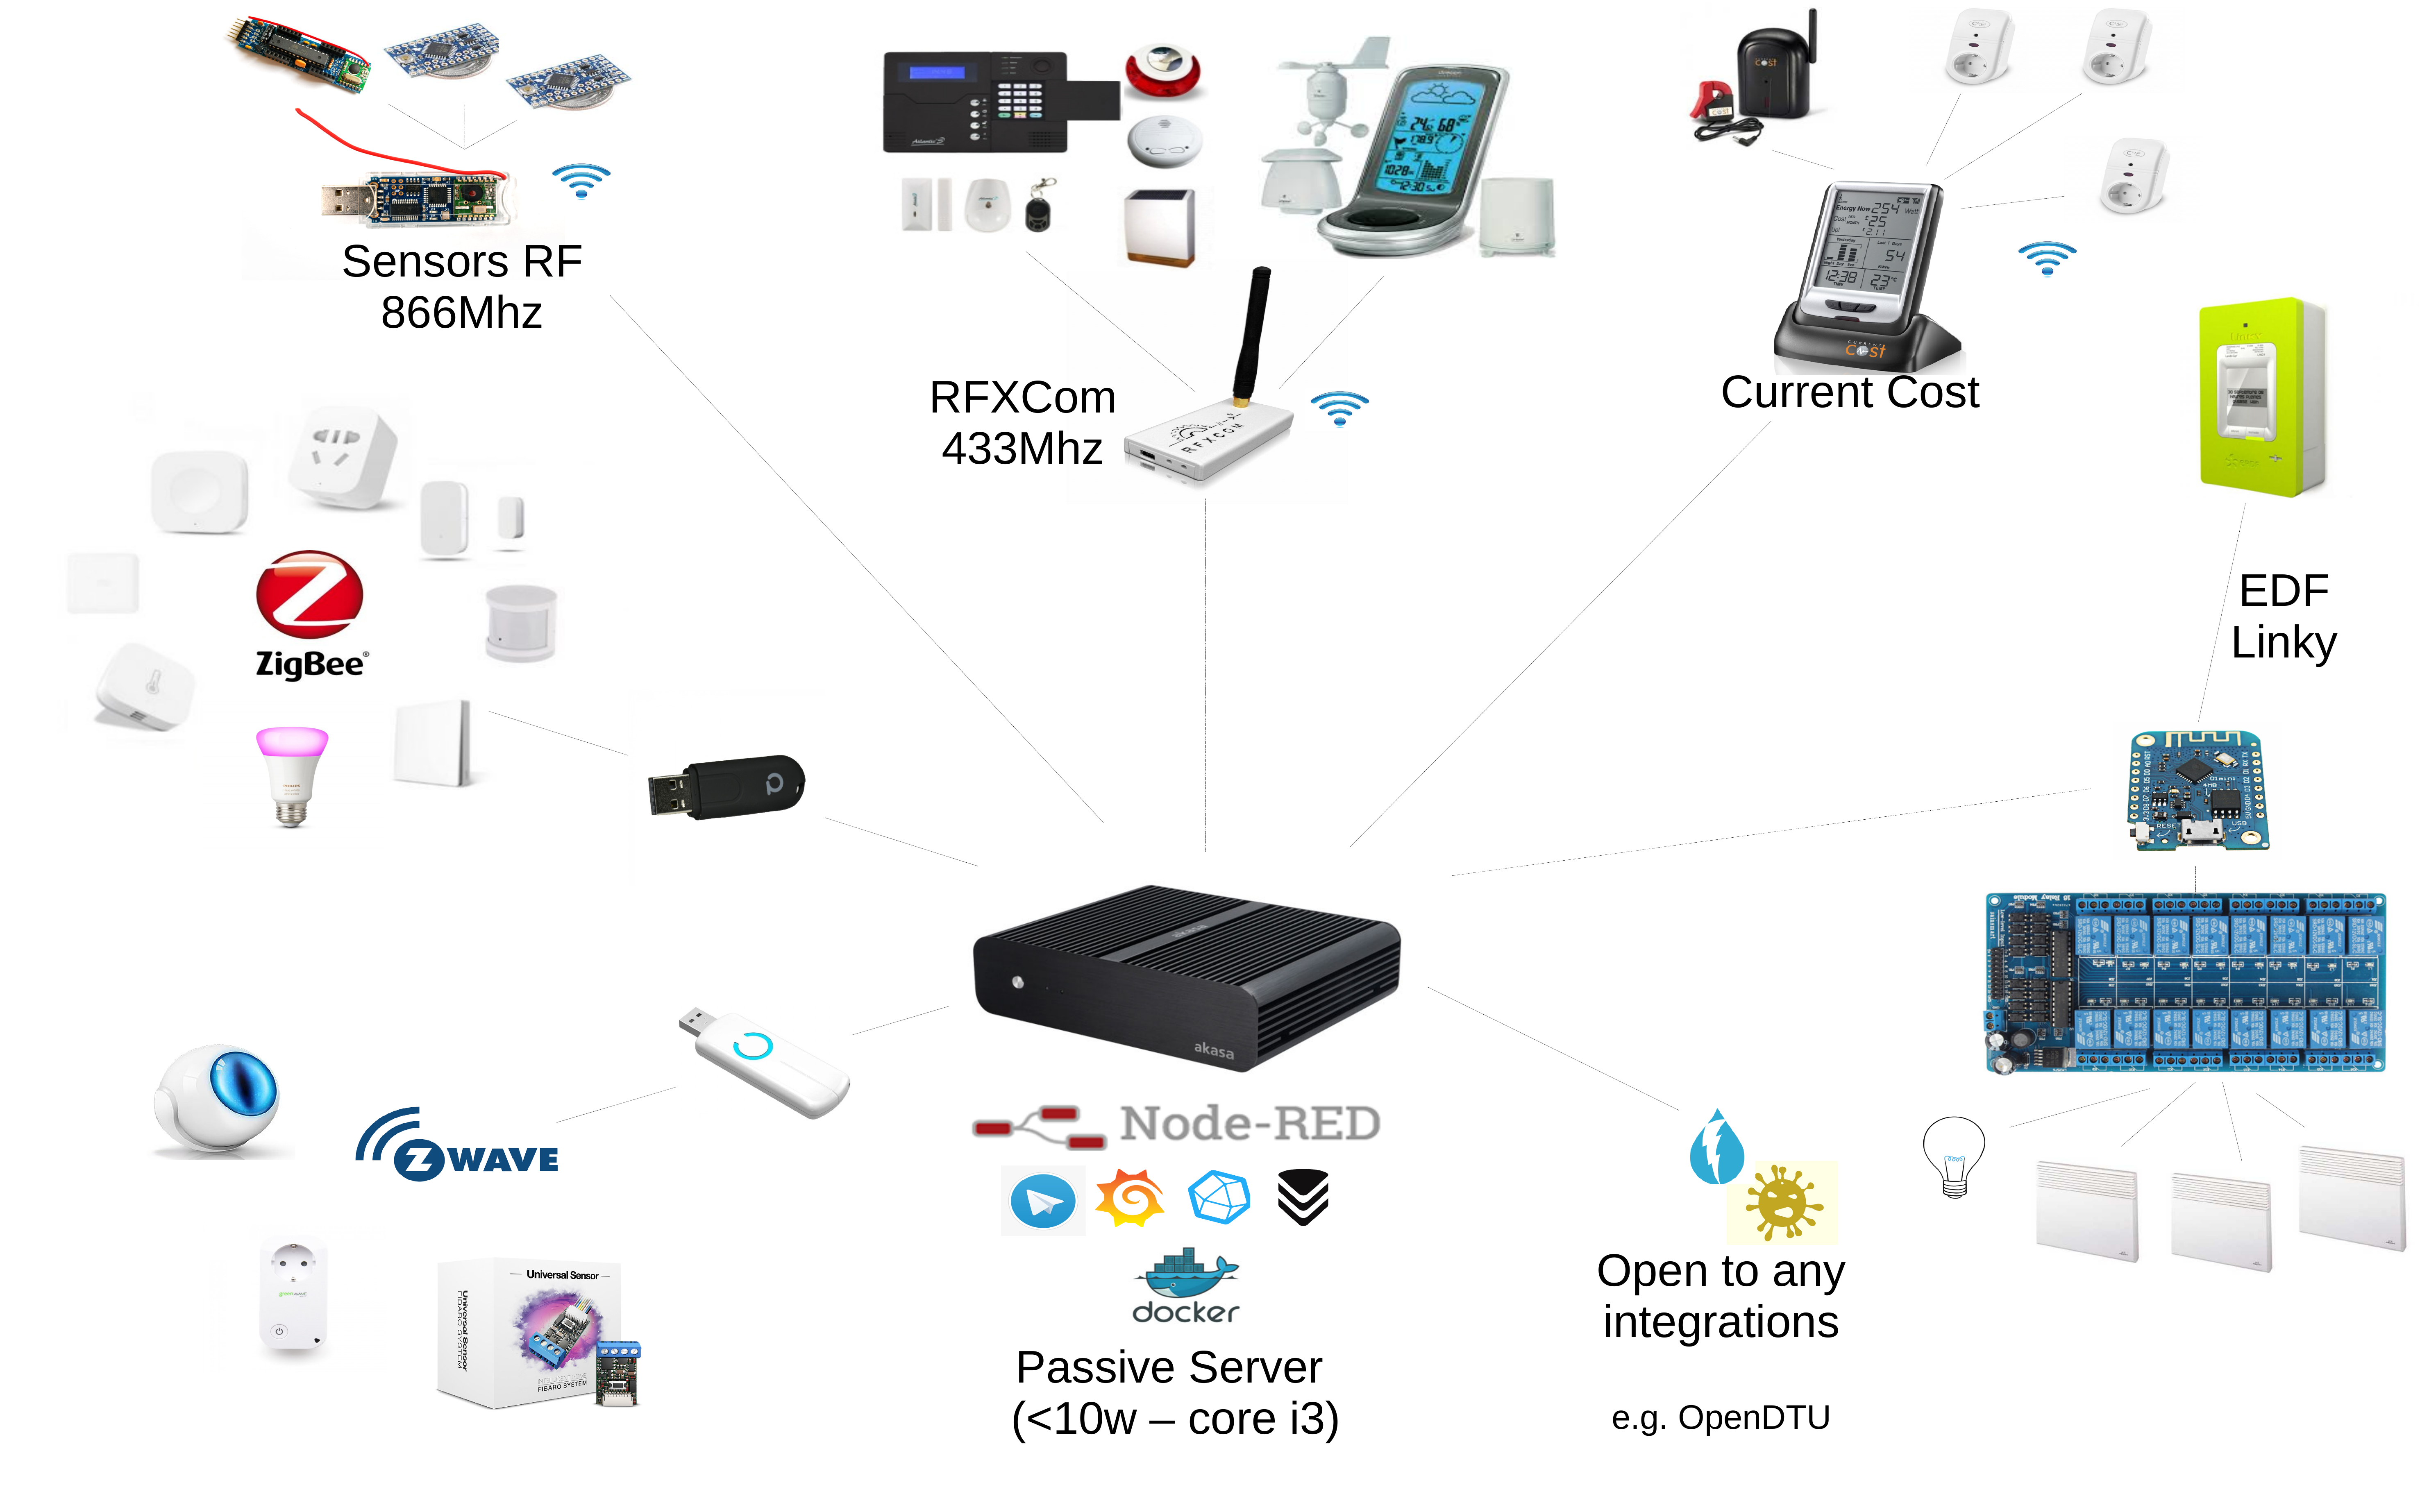

Sensors RF
866Mhz
Current Cost
RFXCom
433Mhz
EDF
Linky
Open to any integrations
e.g. OpenDTU
Passive Server
(<10w – core i3)